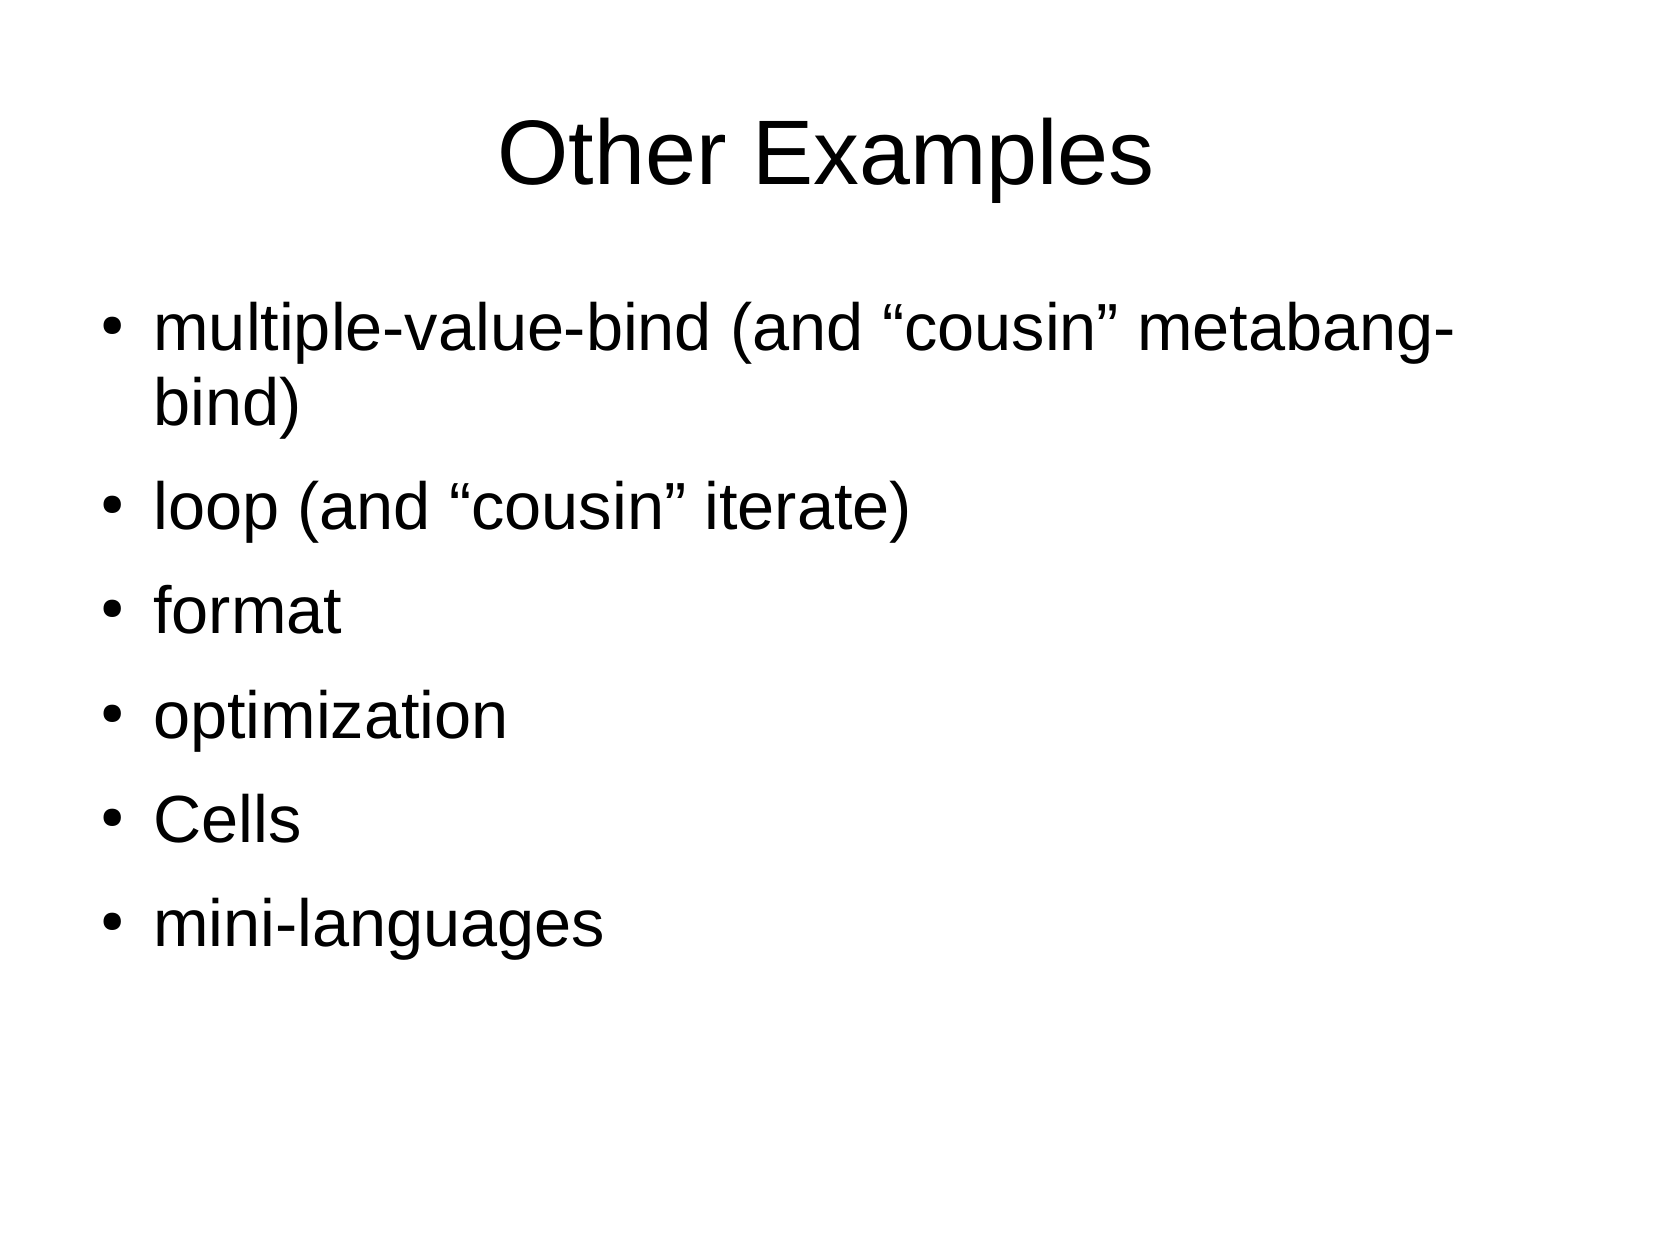

# Other Examples
multiple-value-bind (and “cousin” metabang-bind)
loop (and “cousin” iterate)
format
optimization
Cells
mini-languages